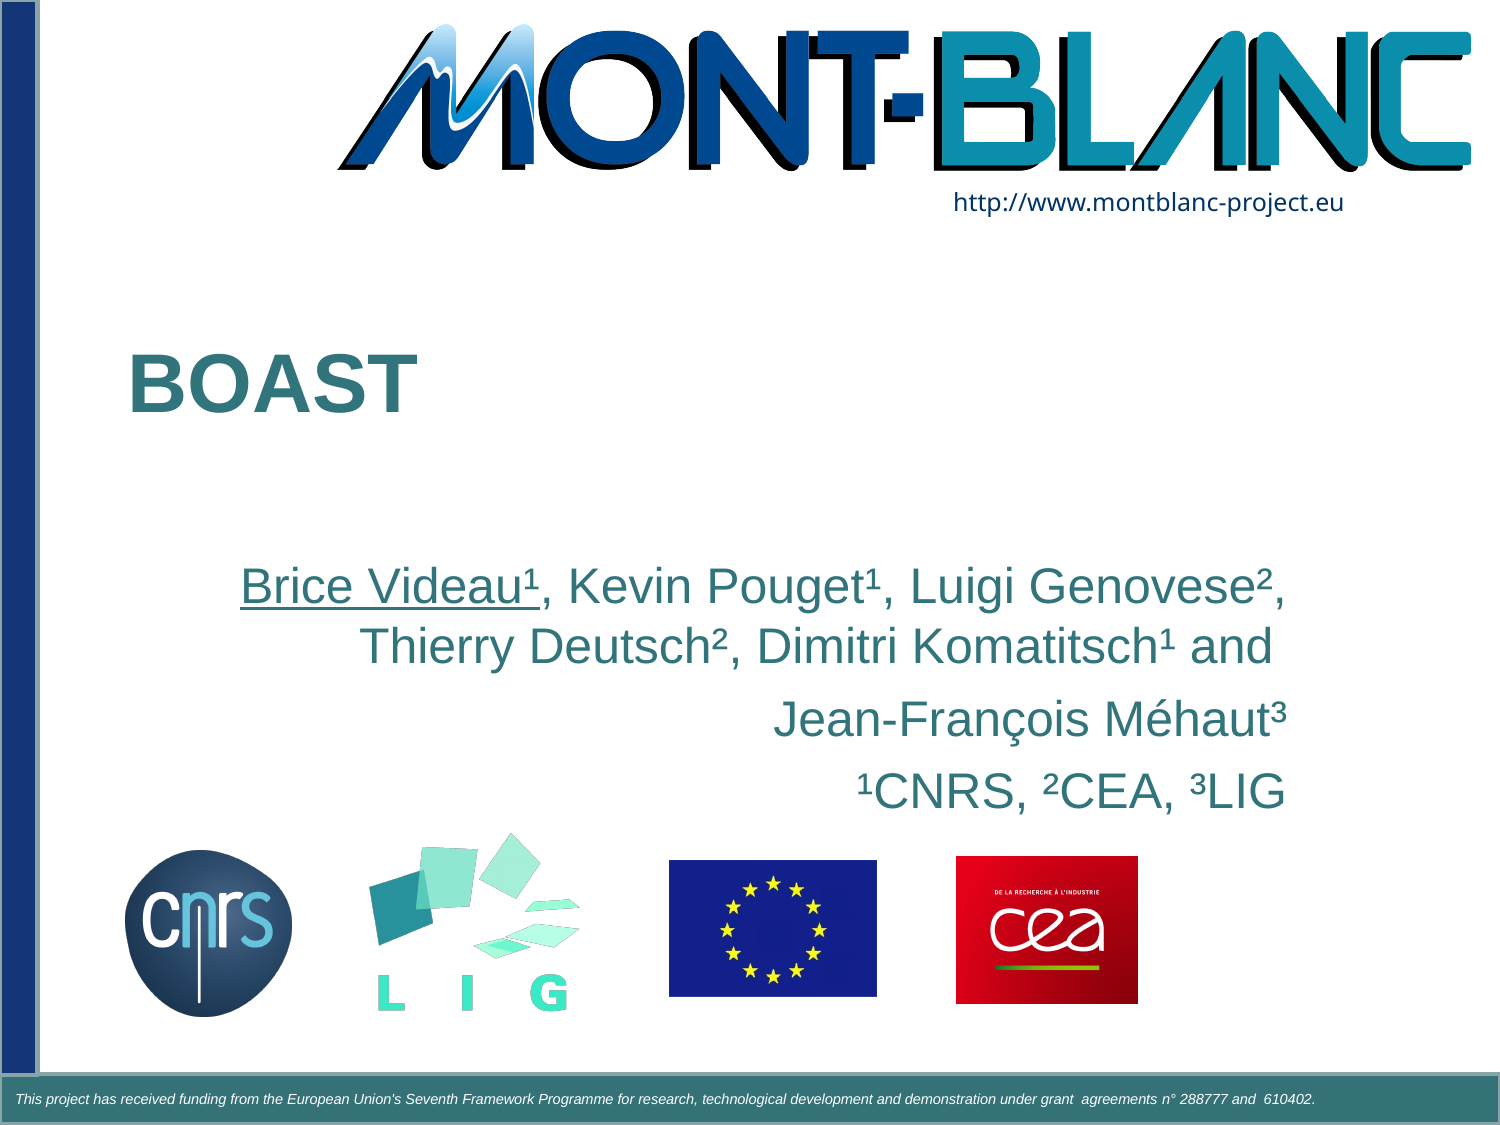

# BOAST
Brice Videau¹, Kevin Pouget¹, Luigi Genovese², Thierry Deutsch², Dimitri Komatitsch¹ and
Jean-François Méhaut³
¹CNRS, ²CEA, ³LIG